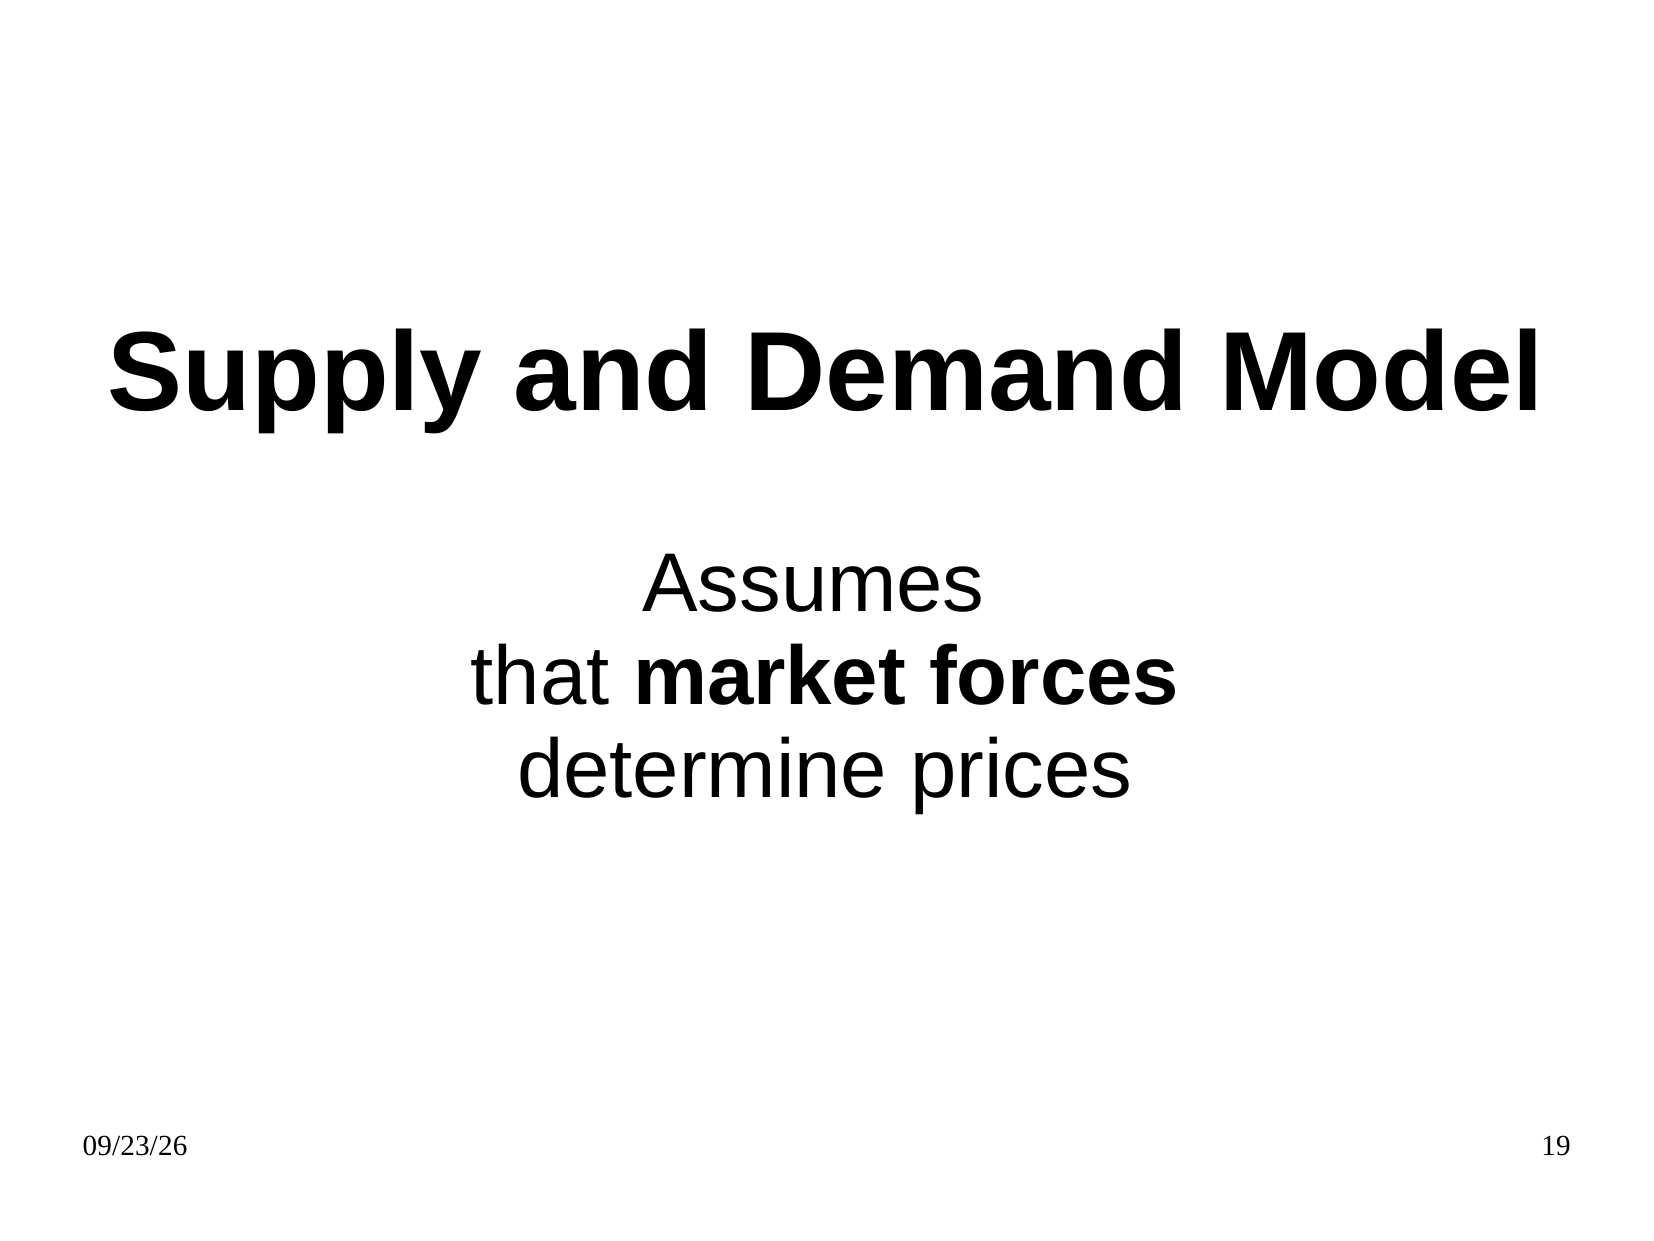

# Supply and Demand Model
Assumes
that market forces
determine prices
19